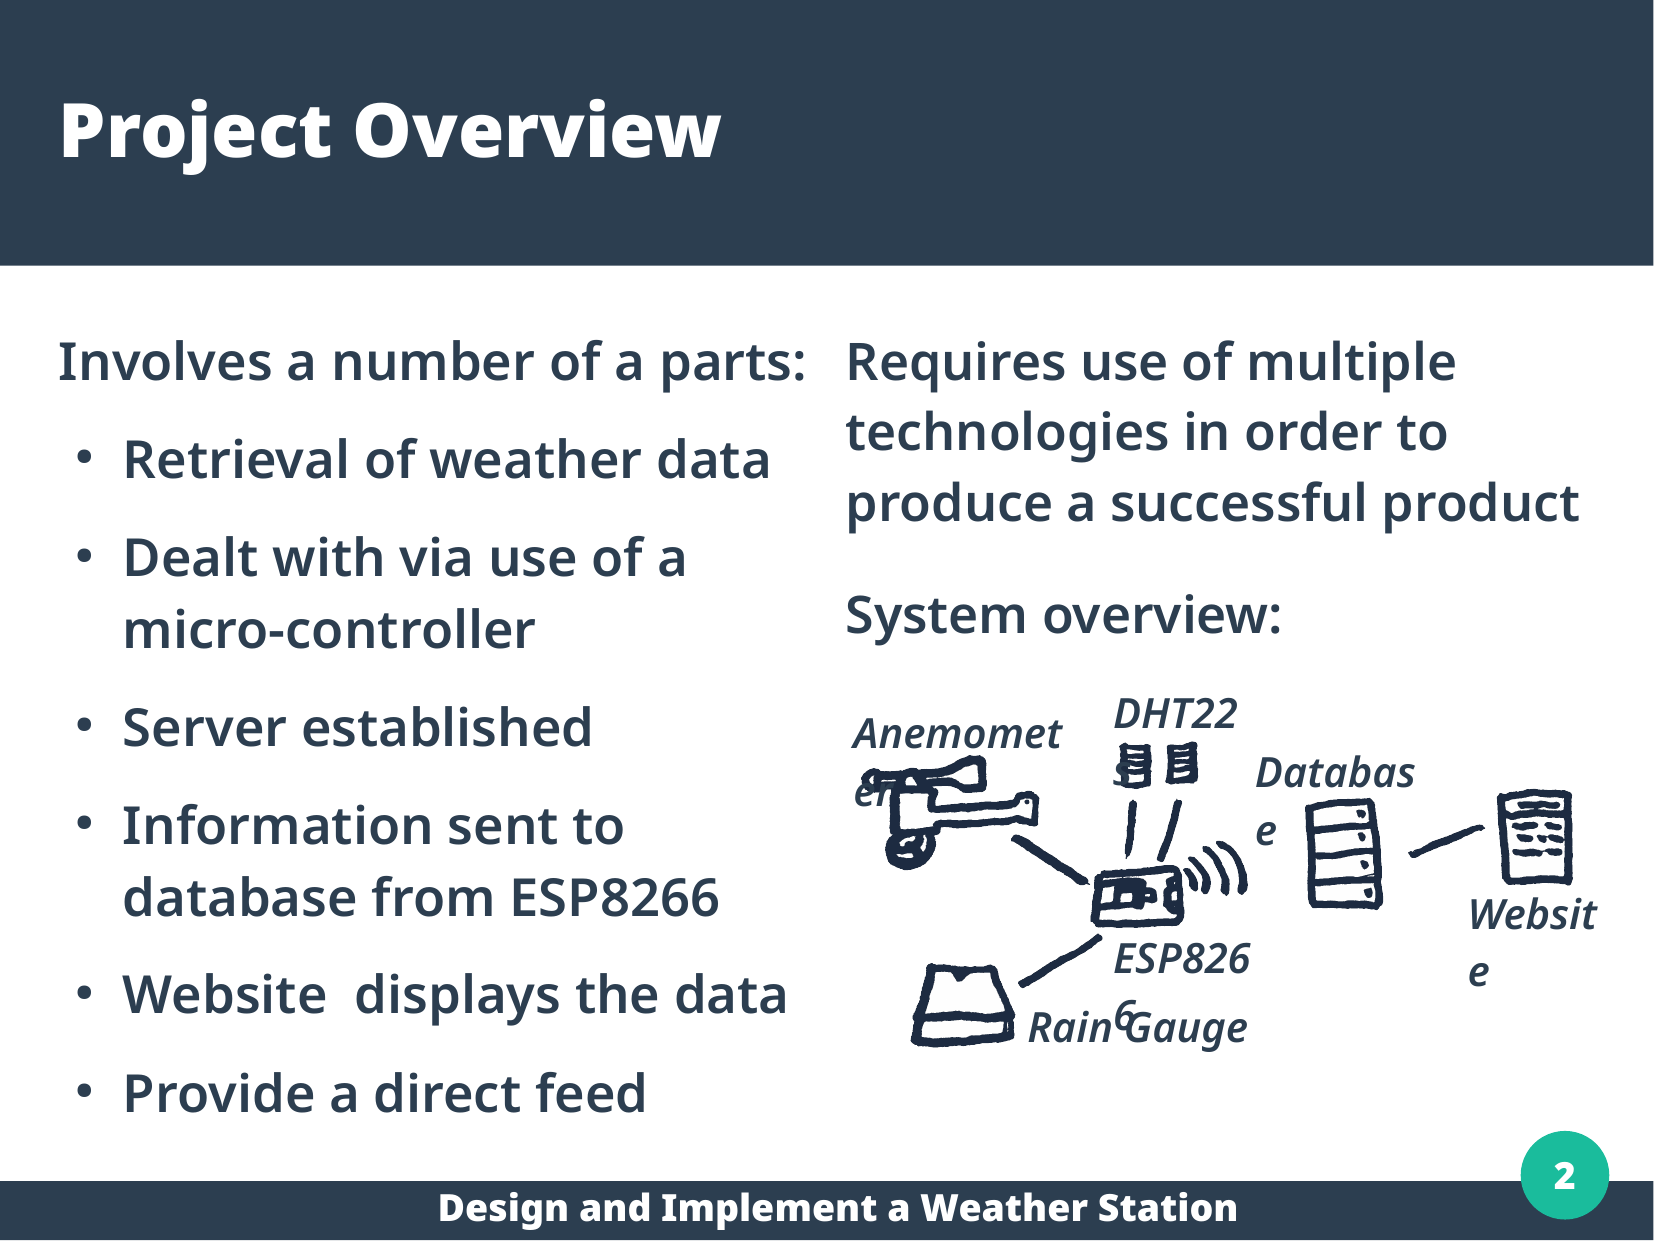

# Project Overview
Involves a number of a parts:
Retrieval of weather data
Dealt with via use of a micro-controller
Server established
Information sent to database from ESP8266
Website displays the data
Provide a direct feed
Requires use of multiple technologies in order to produce a successful product
System overview:
DHT22s
Anemometer
Database
Website
ESP8266
Rain Gauge
2
Design and Implement a Weather Station